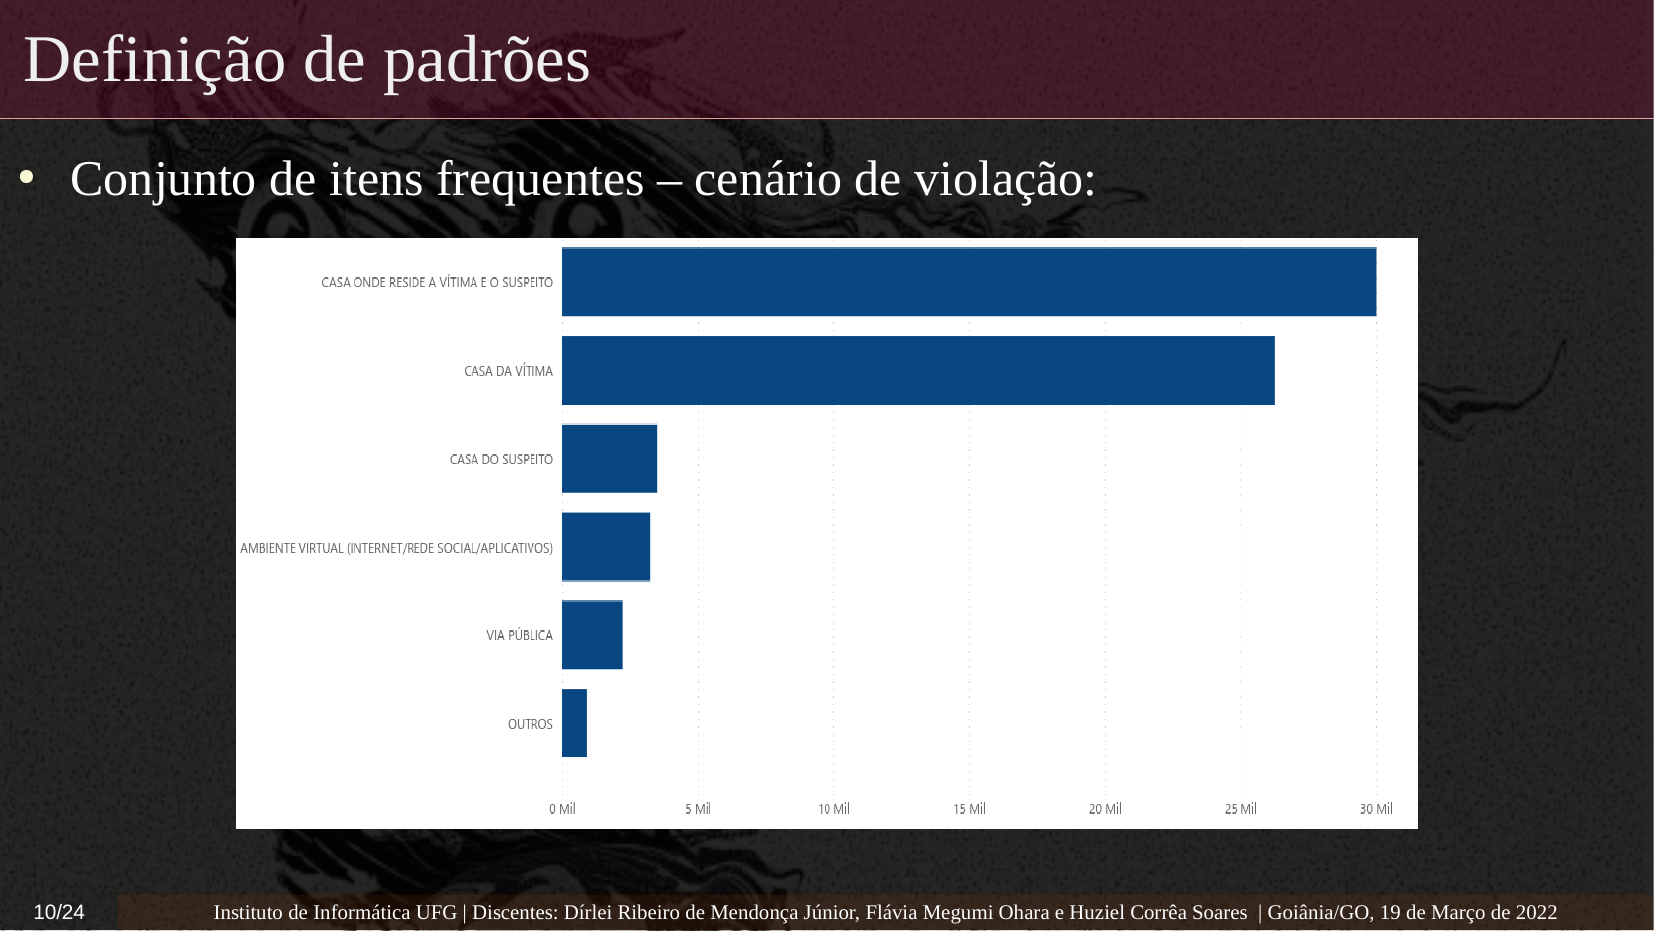

# Definição de padrões
Conjunto de itens frequentes – cenário de violação:
10